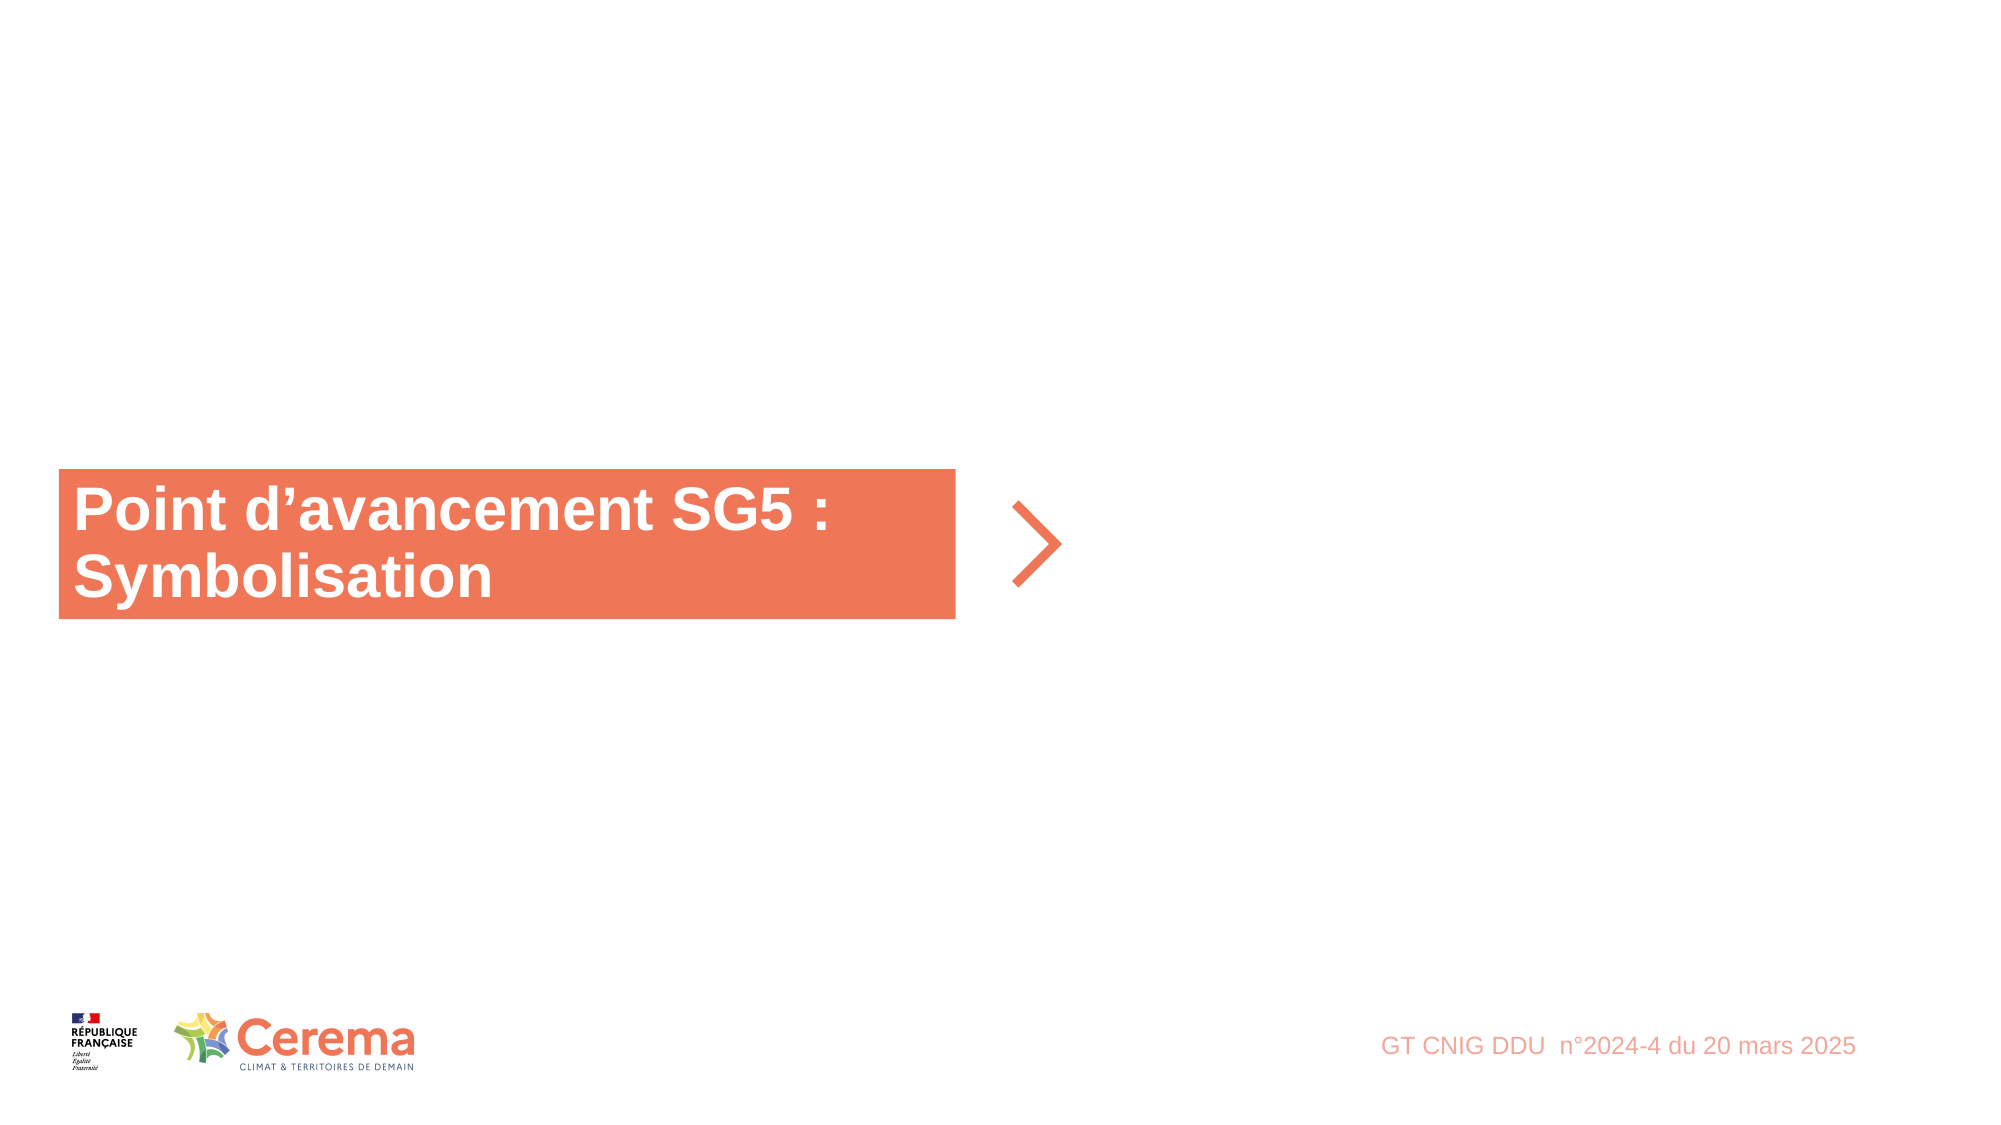

# Point d’avancement SG5 :
Symbolisation
GT CNIG DDU n°2024-4 du 20 mars 2025